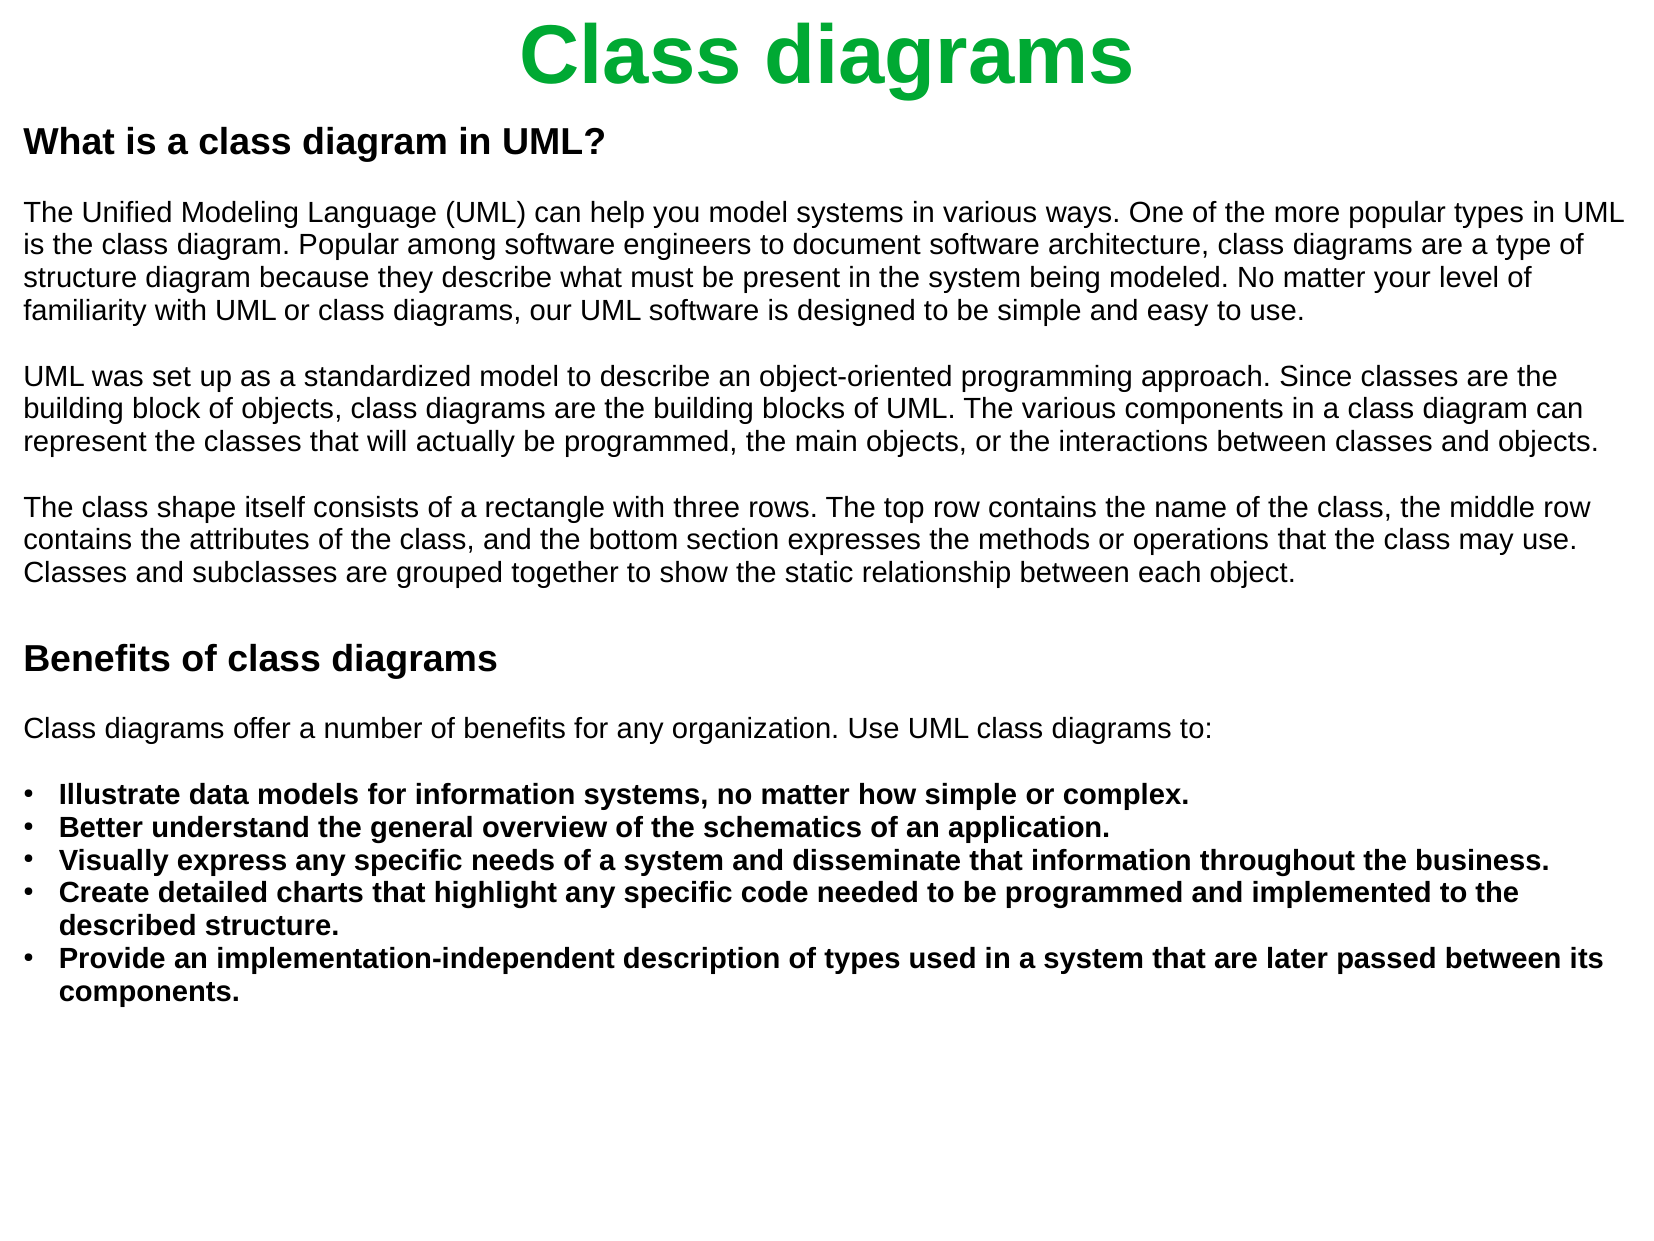

# Class diagrams
What is a class diagram in UML?
The Unified Modeling Language (UML) can help you model systems in various ways. One of the more popular types in UML is the class diagram. Popular among software engineers to document software architecture, class diagrams are a type of structure diagram because they describe what must be present in the system being modeled. No matter your level of familiarity with UML or class diagrams, our UML software is designed to be simple and easy to use.
UML was set up as a standardized model to describe an object-oriented programming approach. Since classes are the building block of objects, class diagrams are the building blocks of UML. The various components in a class diagram can represent the classes that will actually be programmed, the main objects, or the interactions between classes and objects.
The class shape itself consists of a rectangle with three rows. The top row contains the name of the class, the middle row contains the attributes of the class, and the bottom section expresses the methods or operations that the class may use. Classes and subclasses are grouped together to show the static relationship between each object.
Benefits of class diagrams
Class diagrams offer a number of benefits for any organization. Use UML class diagrams to:
Illustrate data models for information systems, no matter how simple or complex.
Better understand the general overview of the schematics of an application.
Visually express any specific needs of a system and disseminate that information throughout the business.
Create detailed charts that highlight any specific code needed to be programmed and implemented to the described structure.
Provide an implementation-independent description of types used in a system that are later passed between its components.